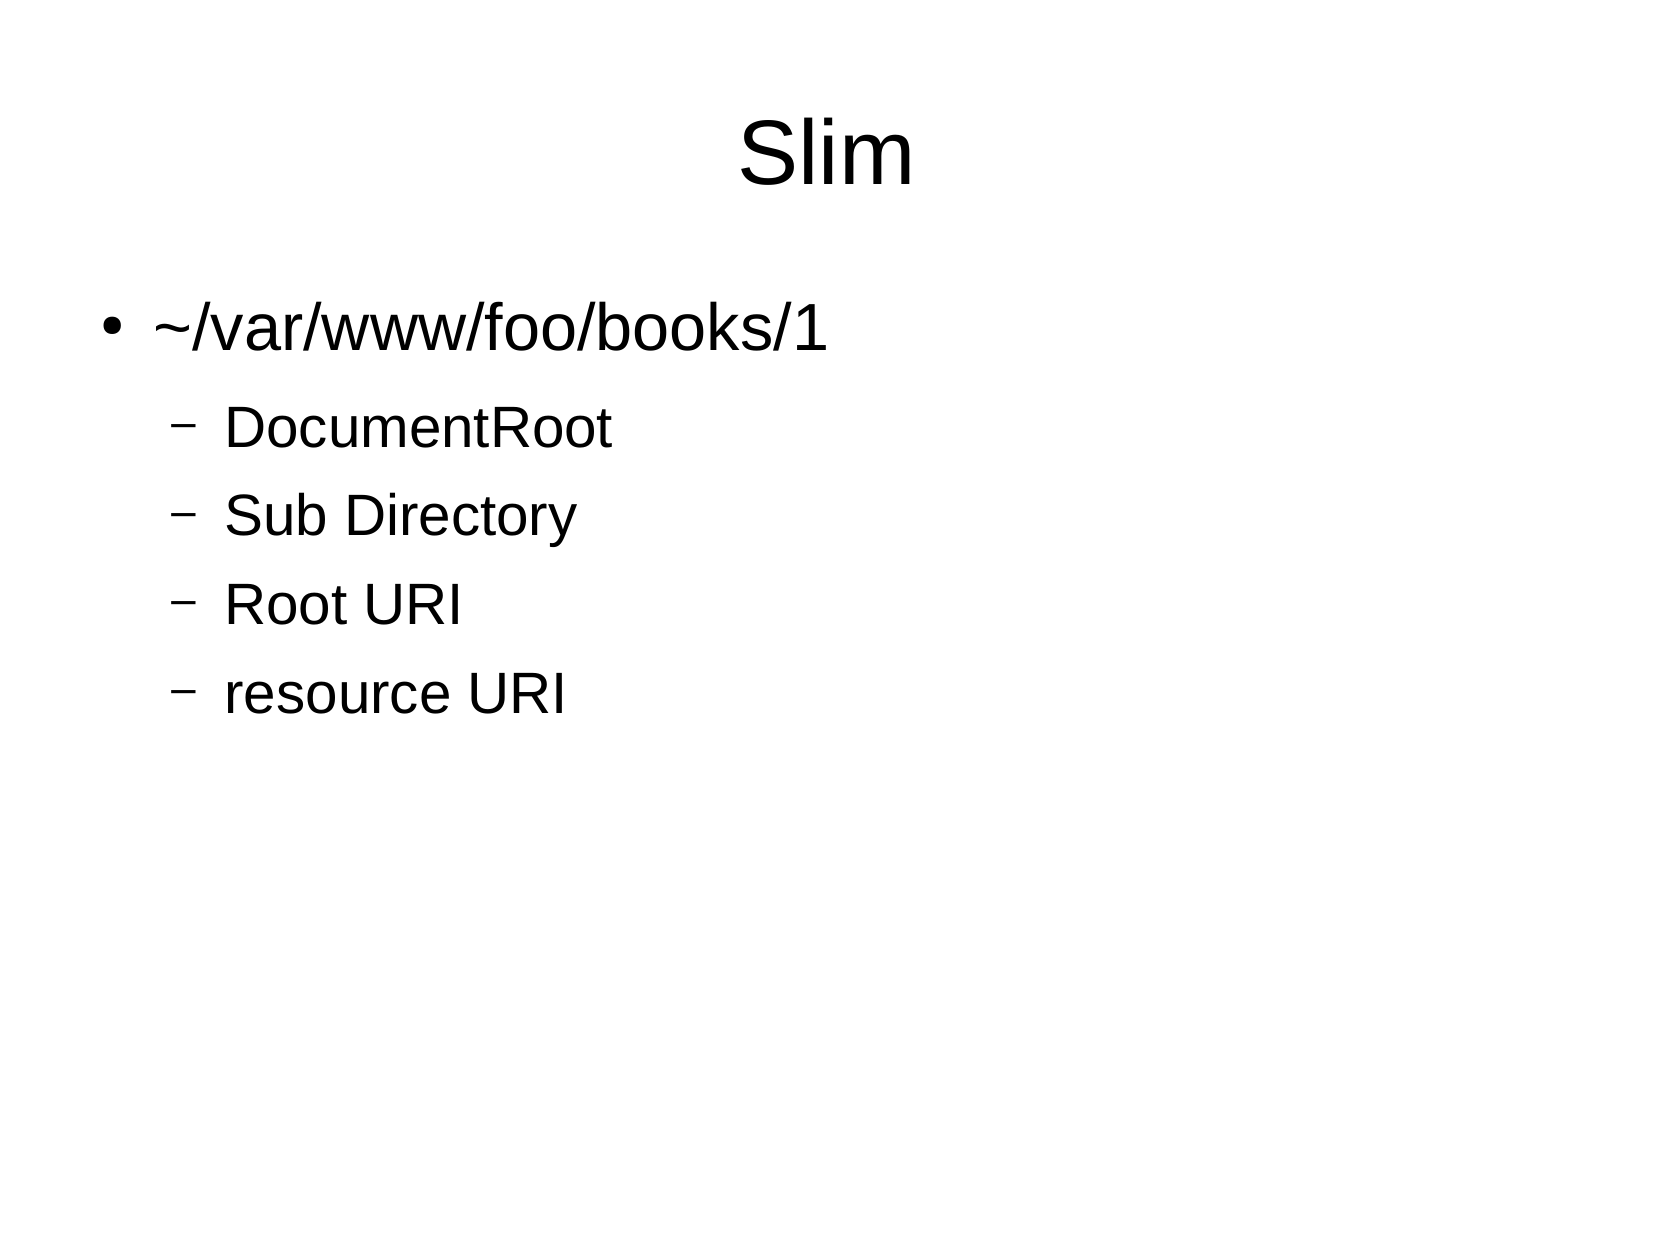

# Slim
~/var/www/foo/books/1
DocumentRoot
Sub Directory
Root URI
resource URI